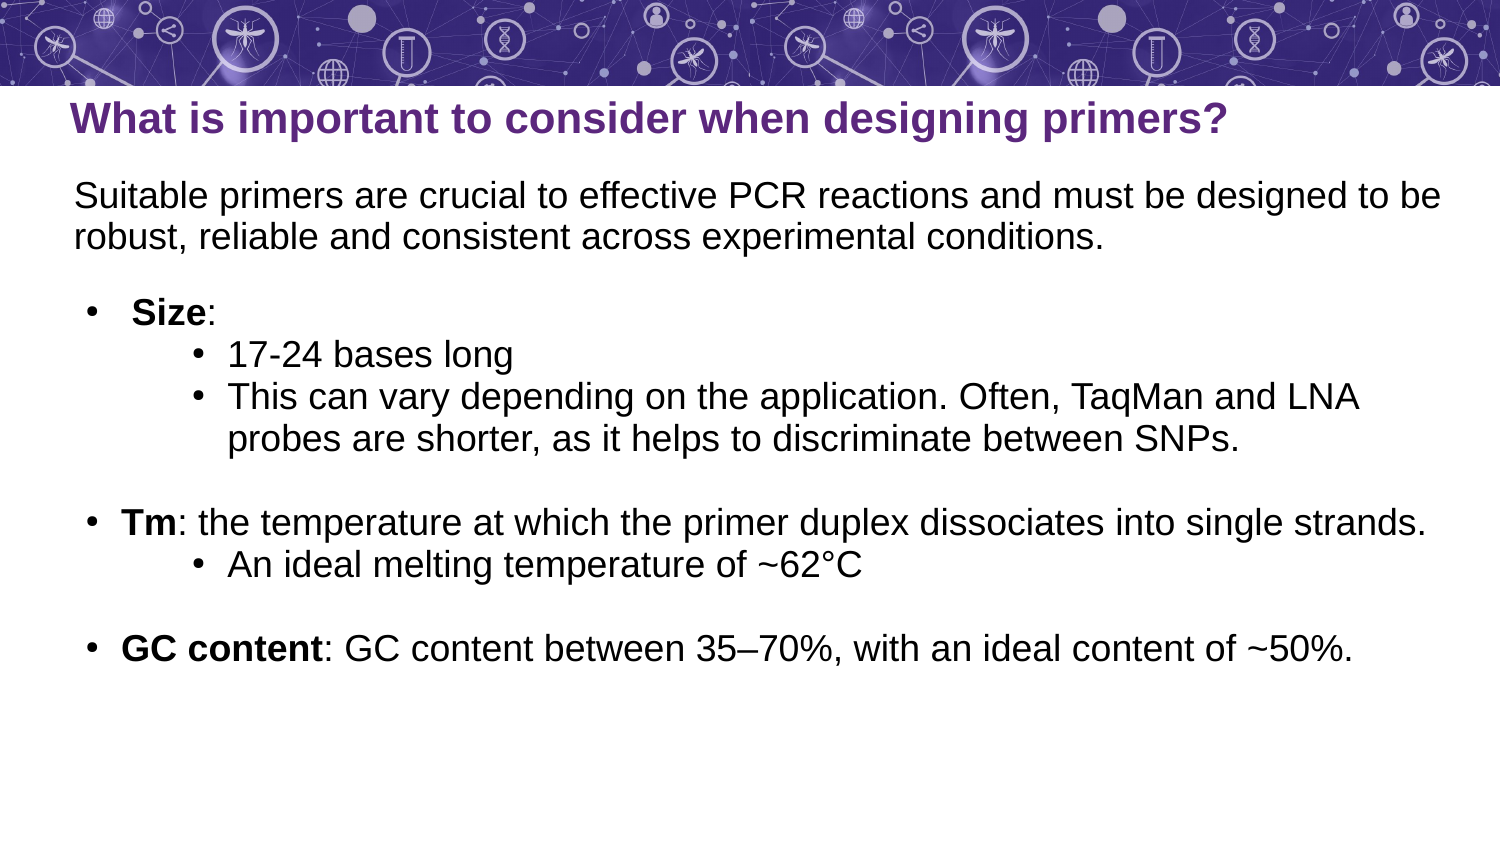

# What is important to consider when designing primers?
Suitable primers are crucial to effective PCR reactions and must be designed to be robust, reliable and consistent across experimental conditions.
 Size:
17-24 bases long
This can vary depending on the application. Often, TaqMan and LNA probes are shorter, as it helps to discriminate between SNPs.
Tm: the temperature at which the primer duplex dissociates into single strands.
An ideal melting temperature of ~62°C
GC content: GC content between 35–70%, with an ideal content of ~50%.